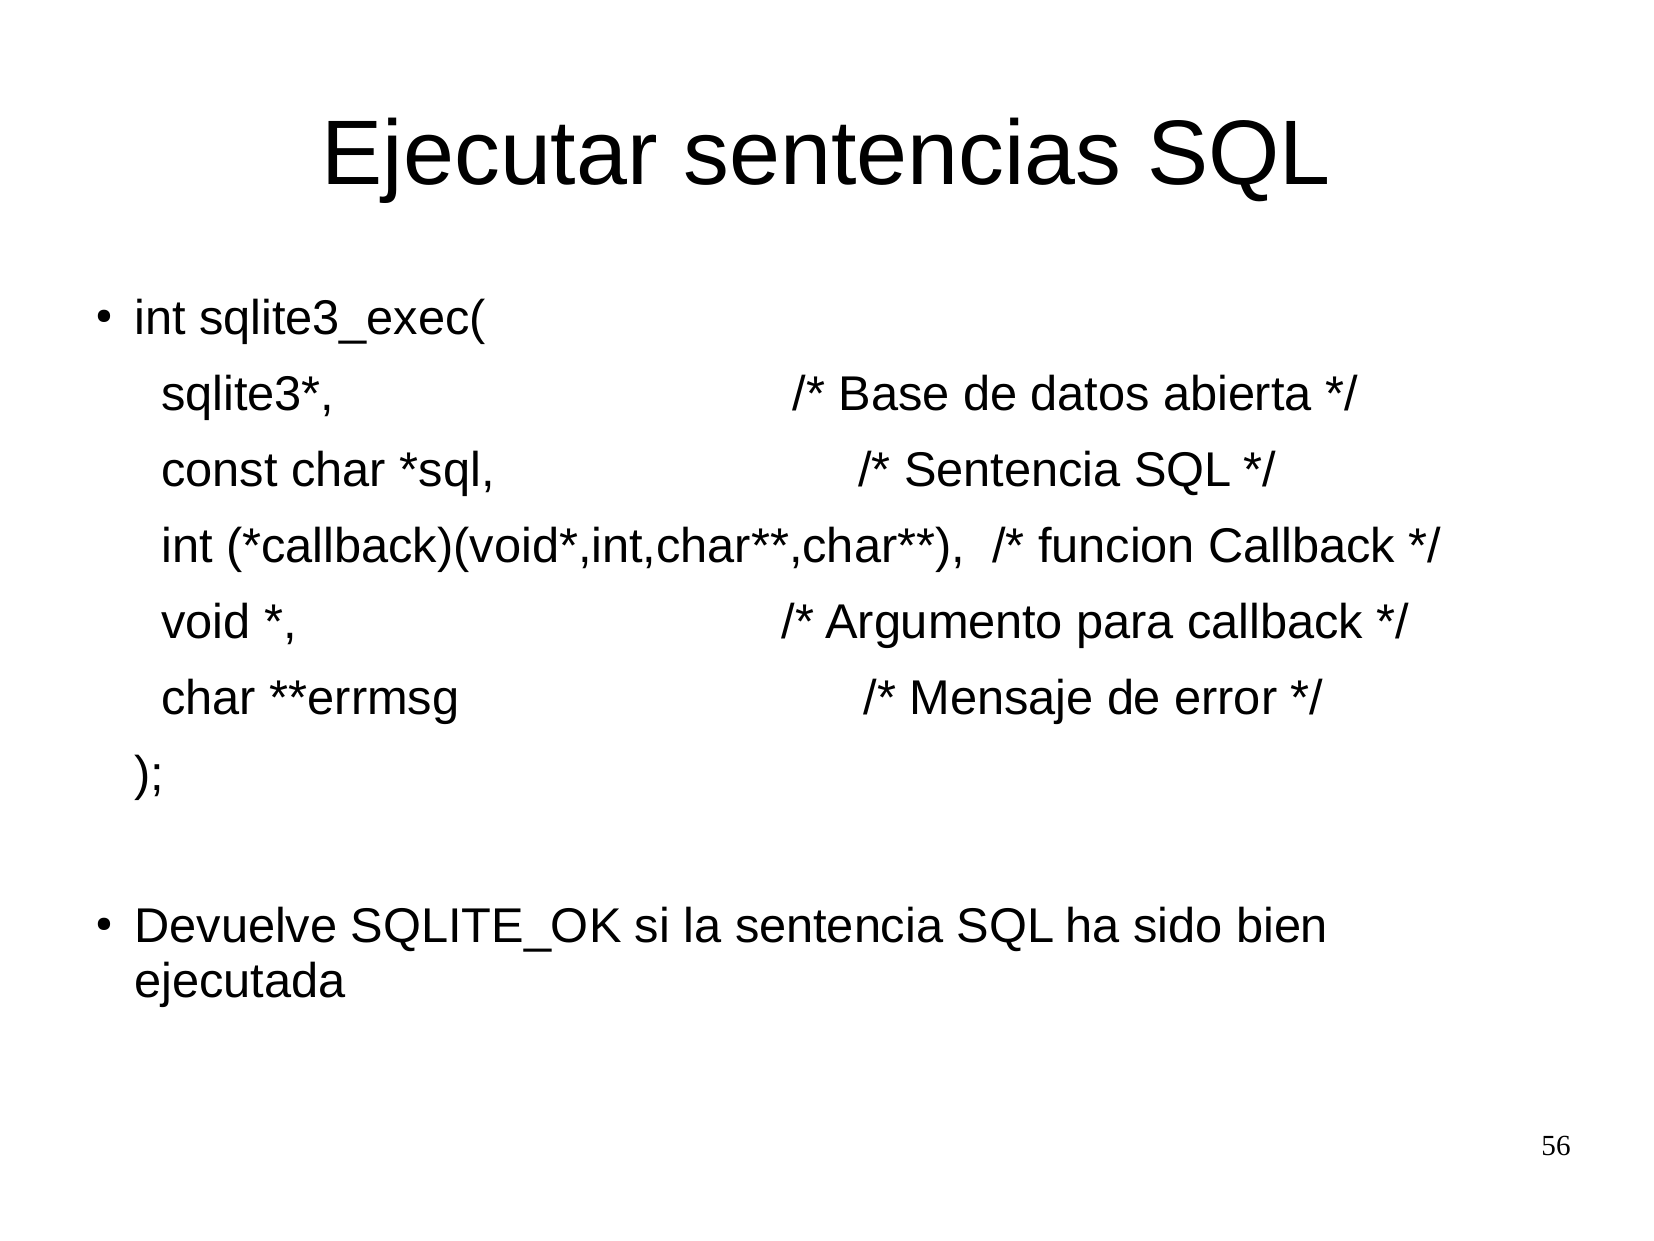

# Ejecutar sentencias SQL
int sqlite3_exec(
 sqlite3*, /* Base de datos abierta */
 const char *sql, /* Sentencia SQL */
 int (*callback)(void*,int,char**,char**), /* funcion Callback */
 void *, /* Argumento para callback */
 char **errmsg /* Mensaje de error */
);
Devuelve SQLITE_OK si la sentencia SQL ha sido bien ejecutada
56